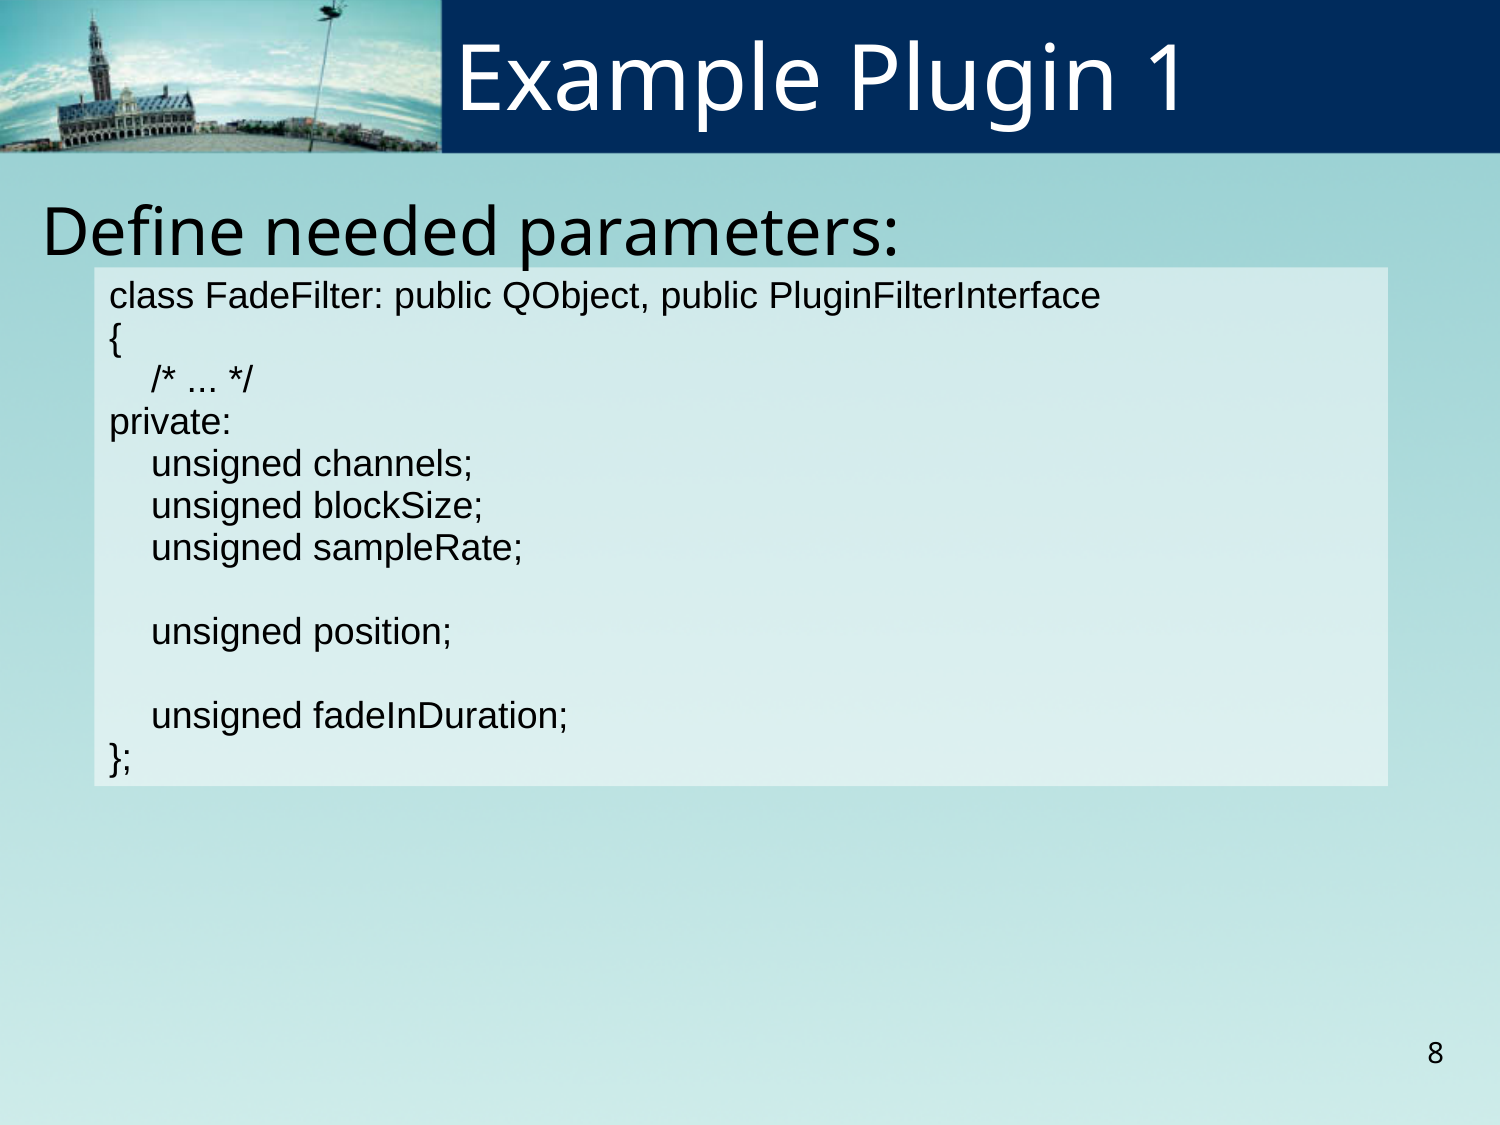

# Example Plugin 1
Define needed parameters:
class FadeFilter: public QObject, public PluginFilterInterface
{
 /* ... */
private:
 unsigned channels;
 unsigned blockSize;
 unsigned sampleRate;
 unsigned position;
 unsigned fadeInDuration;
};
8